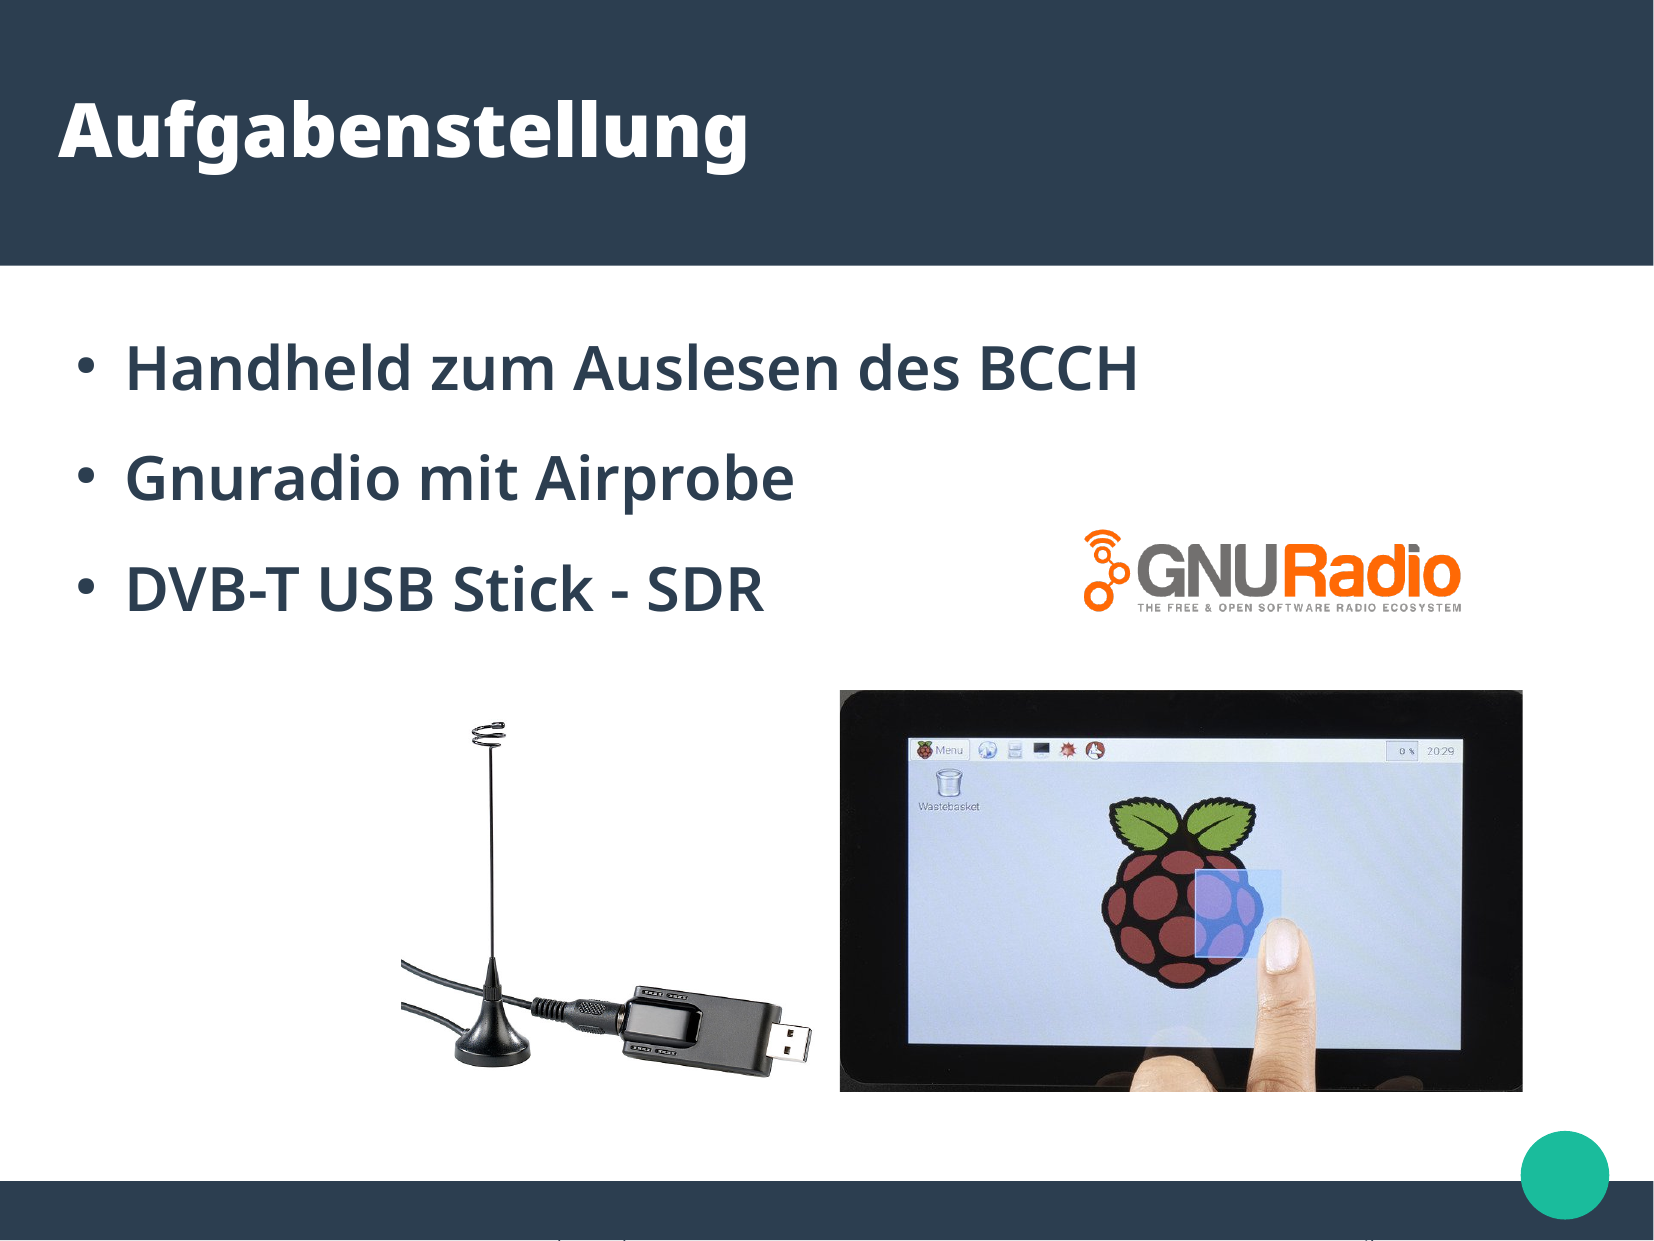

# Aufgabenstellung
Handheld zum Auslesen des BCCH
Gnuradio mit Airprobe
DVB-T USB Stick - SDR
 	Bildquellen: pearl.de Adafruit.com Gnuradio.org